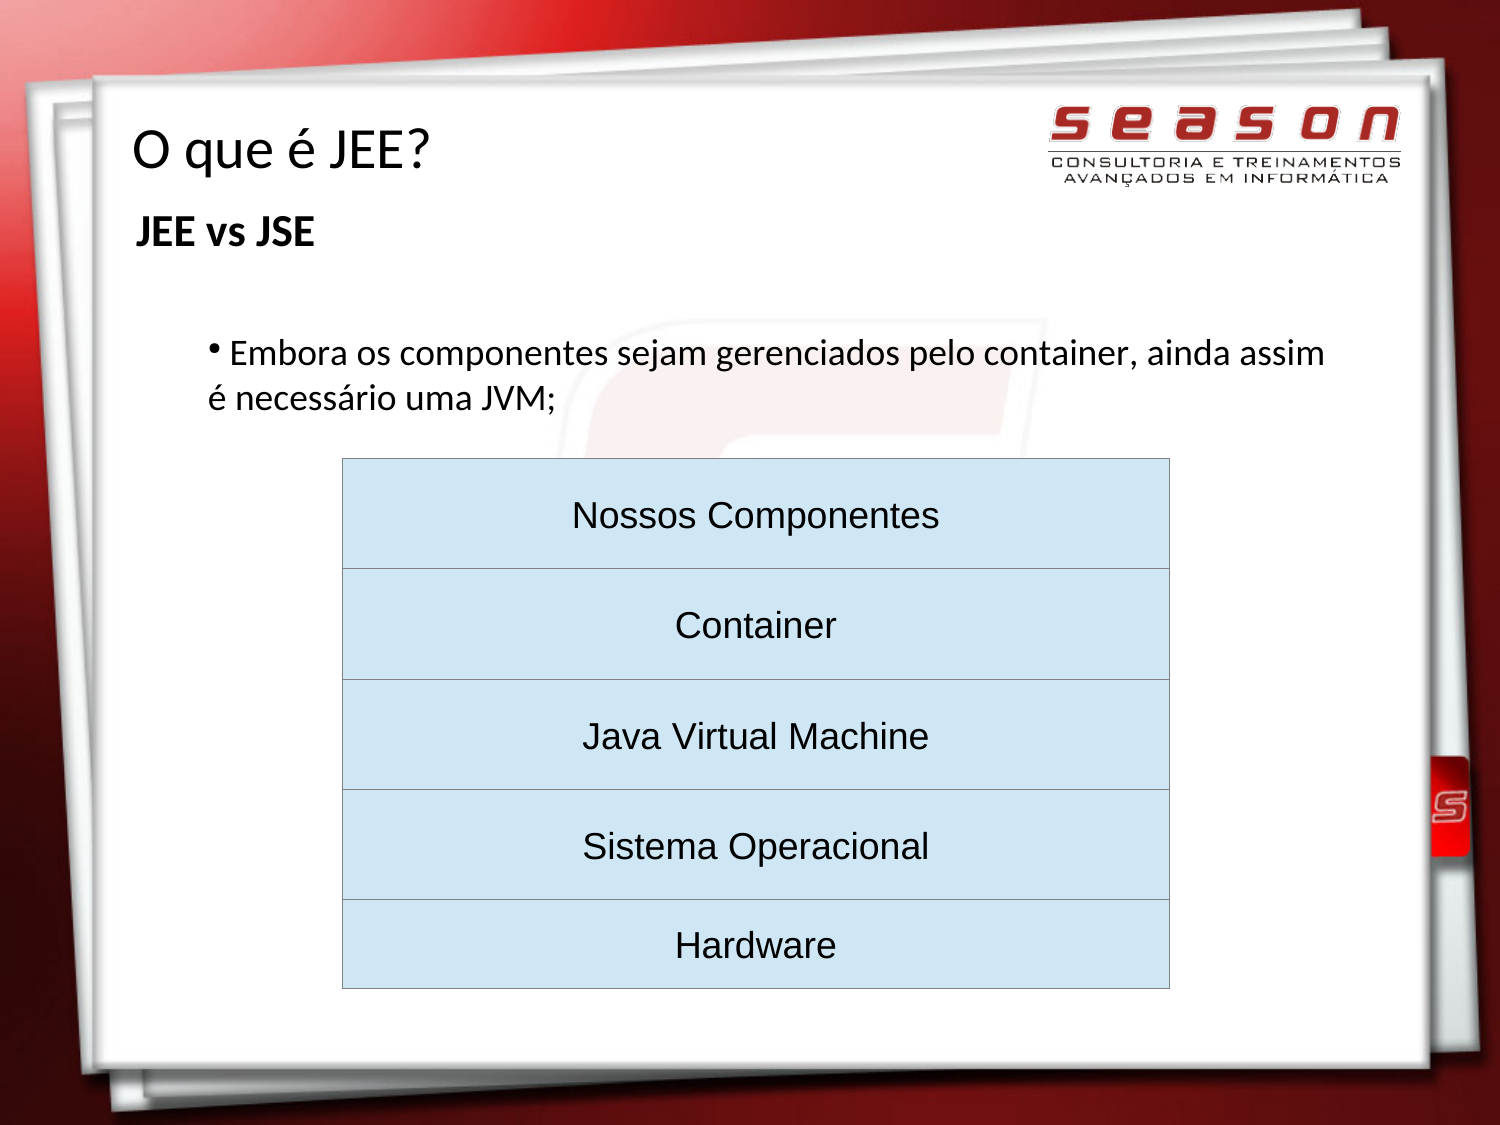

# O que é JEE?
JEE vs JSE
 Embora os componentes sejam gerenciados pelo container, ainda assim é necessário uma JVM;
Nossos Componentes
Nossos Componentes
Container
Container
Java Virtual Machine
Java Virtual Machine
Sistema Operacional
Sistema Operacional
Hardware
Hardware